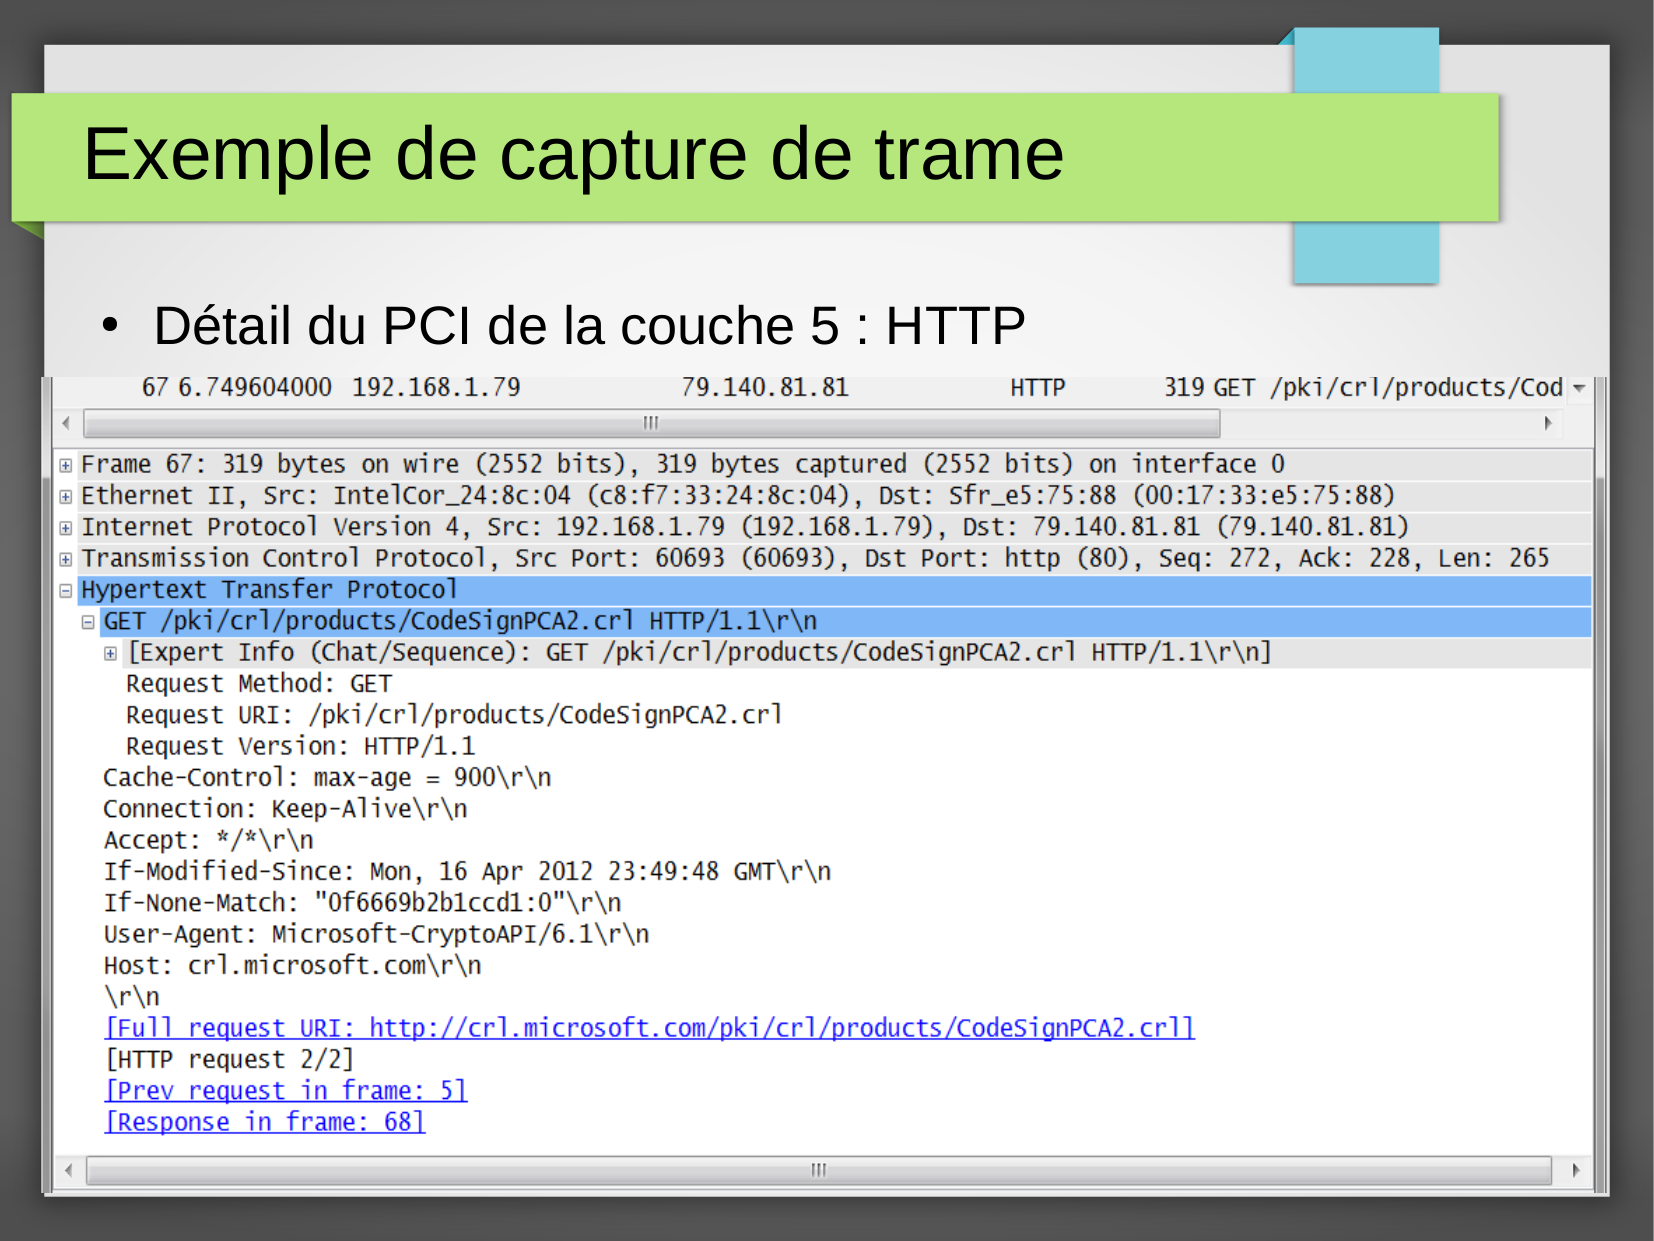

# Exemple de capture de trame
Détail du PCI de la couche 5 : HTTP